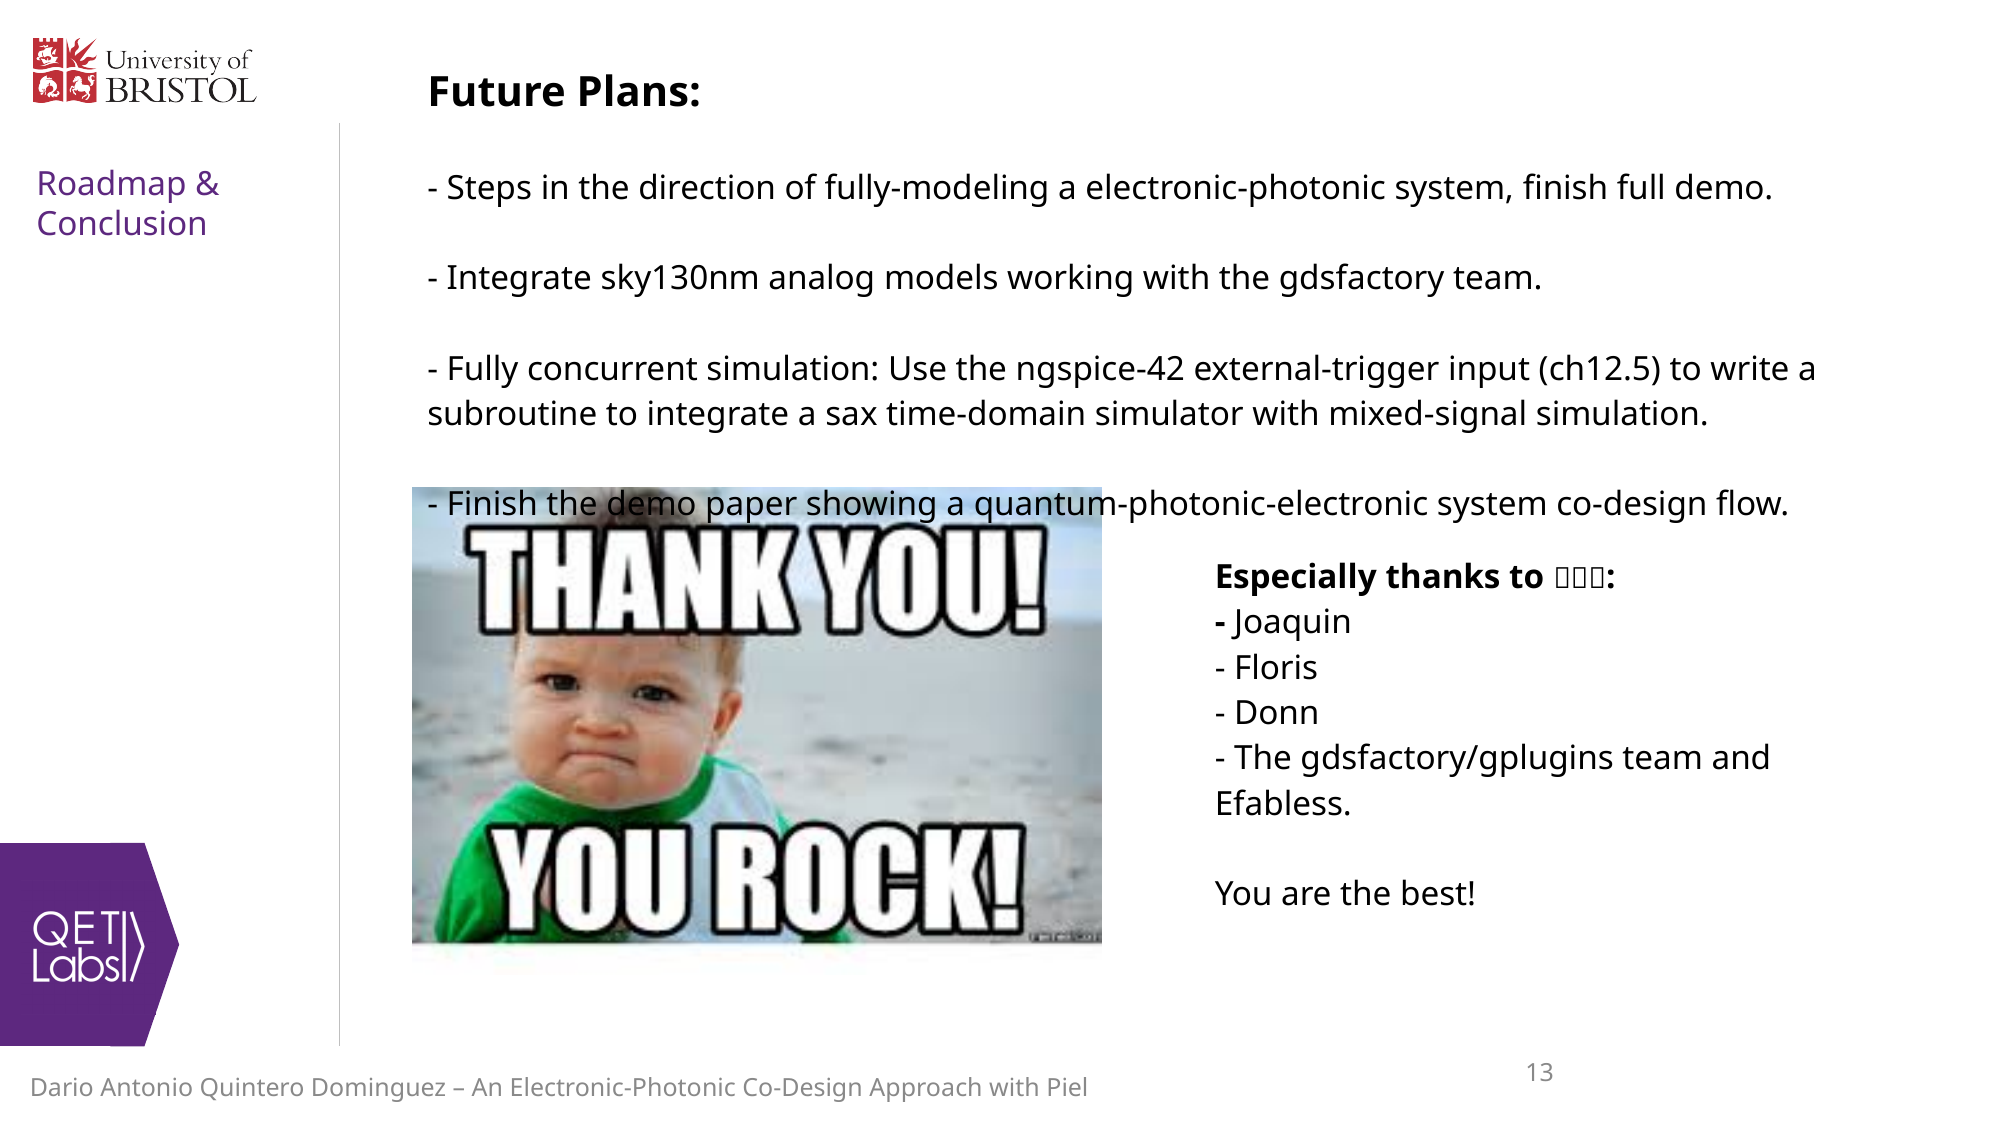

Future Plans:
- Steps in the direction of fully-modeling a electronic-photonic system, finish full demo.
- Integrate sky130nm analog models working with the gdsfactory team.
- Fully concurrent simulation: Use the ngspice-42 external-trigger input (ch12.5) to write a subroutine to integrate a sax time-domain simulator with mixed-signal simulation.
- Finish the demo paper showing a quantum-photonic-electronic system co-design flow.
Roadmap & Conclusion
Especially thanks to 🙌🙌🙌:
- Joaquin
- Floris
- Donn
- The gdsfactory/gplugins team and Efabless.
You are the best!
Dario Antonio Quintero Dominguez – An Electronic-Photonic Co-Design Approach with Piel